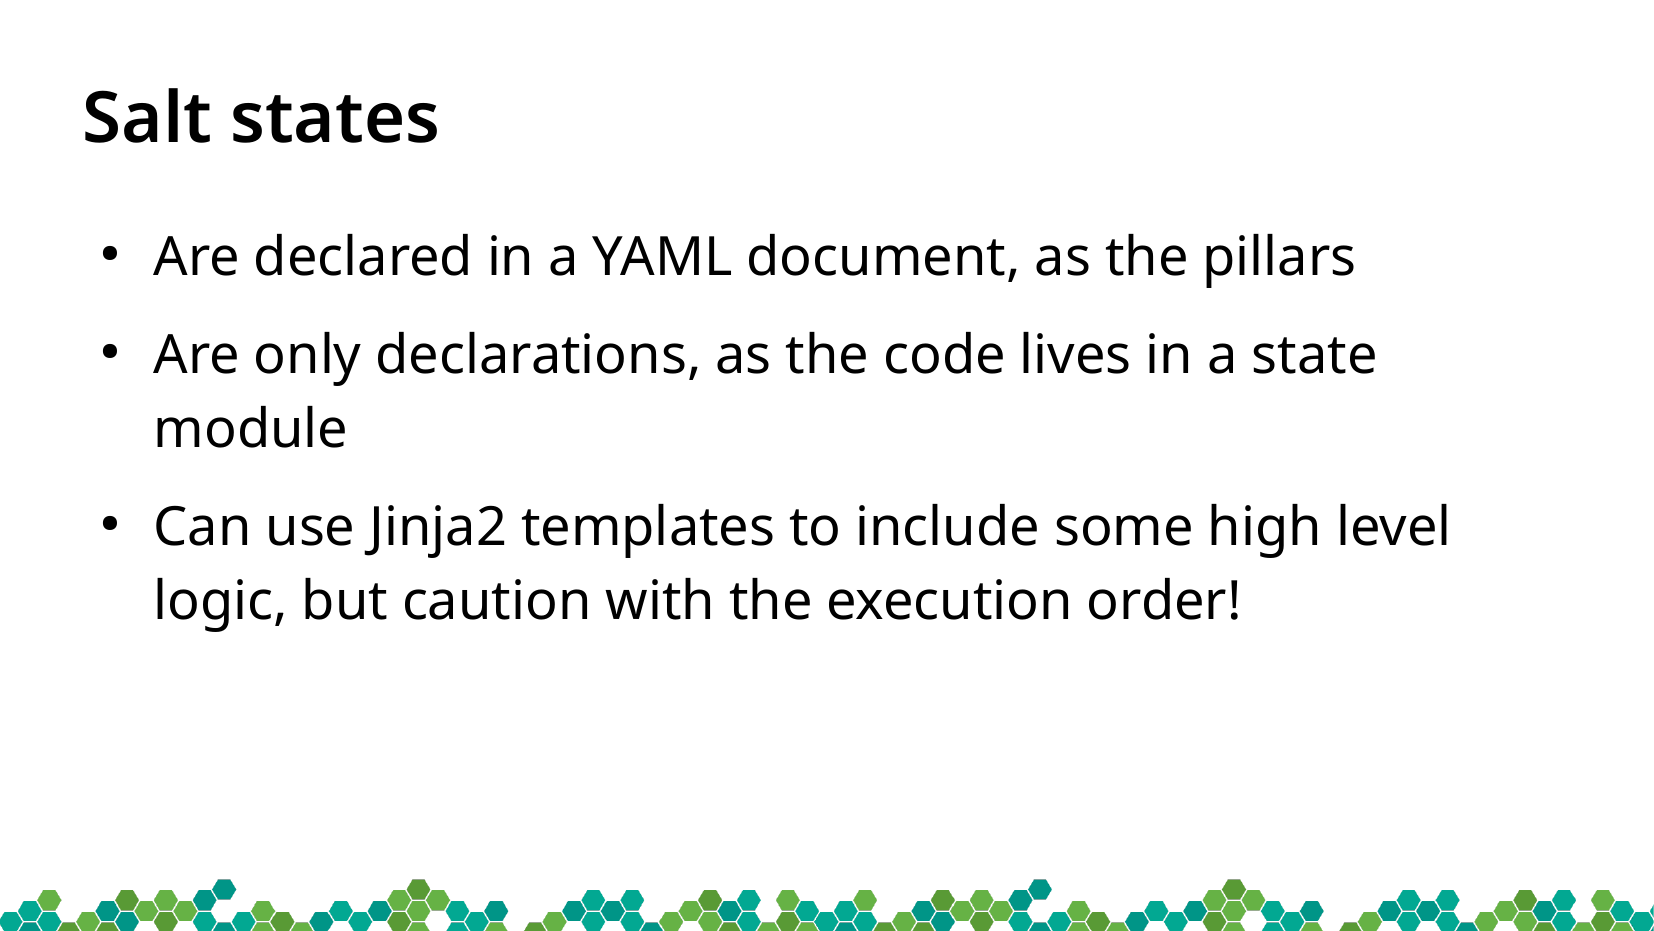

# Salt states
Are declared in a YAML document, as the pillars
Are only declarations, as the code lives in a state module
Can use Jinja2 templates to include some high level logic, but caution with the execution order!